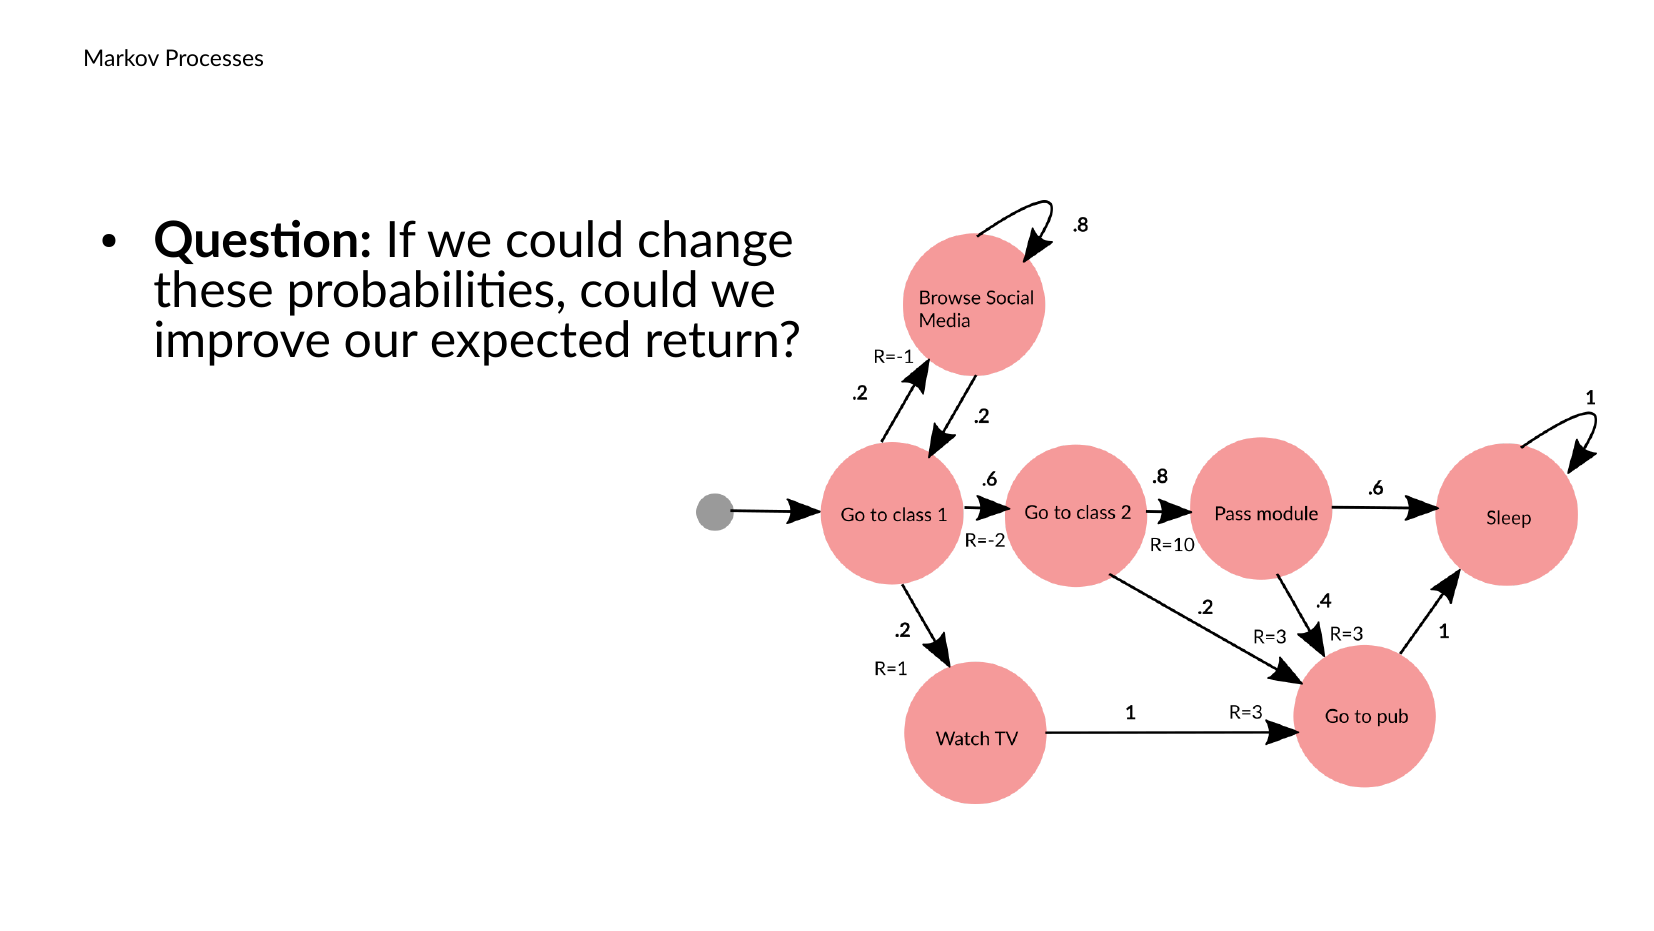

# Markov Processes
Question: If we could change these probabilities, could we improve our expected return?